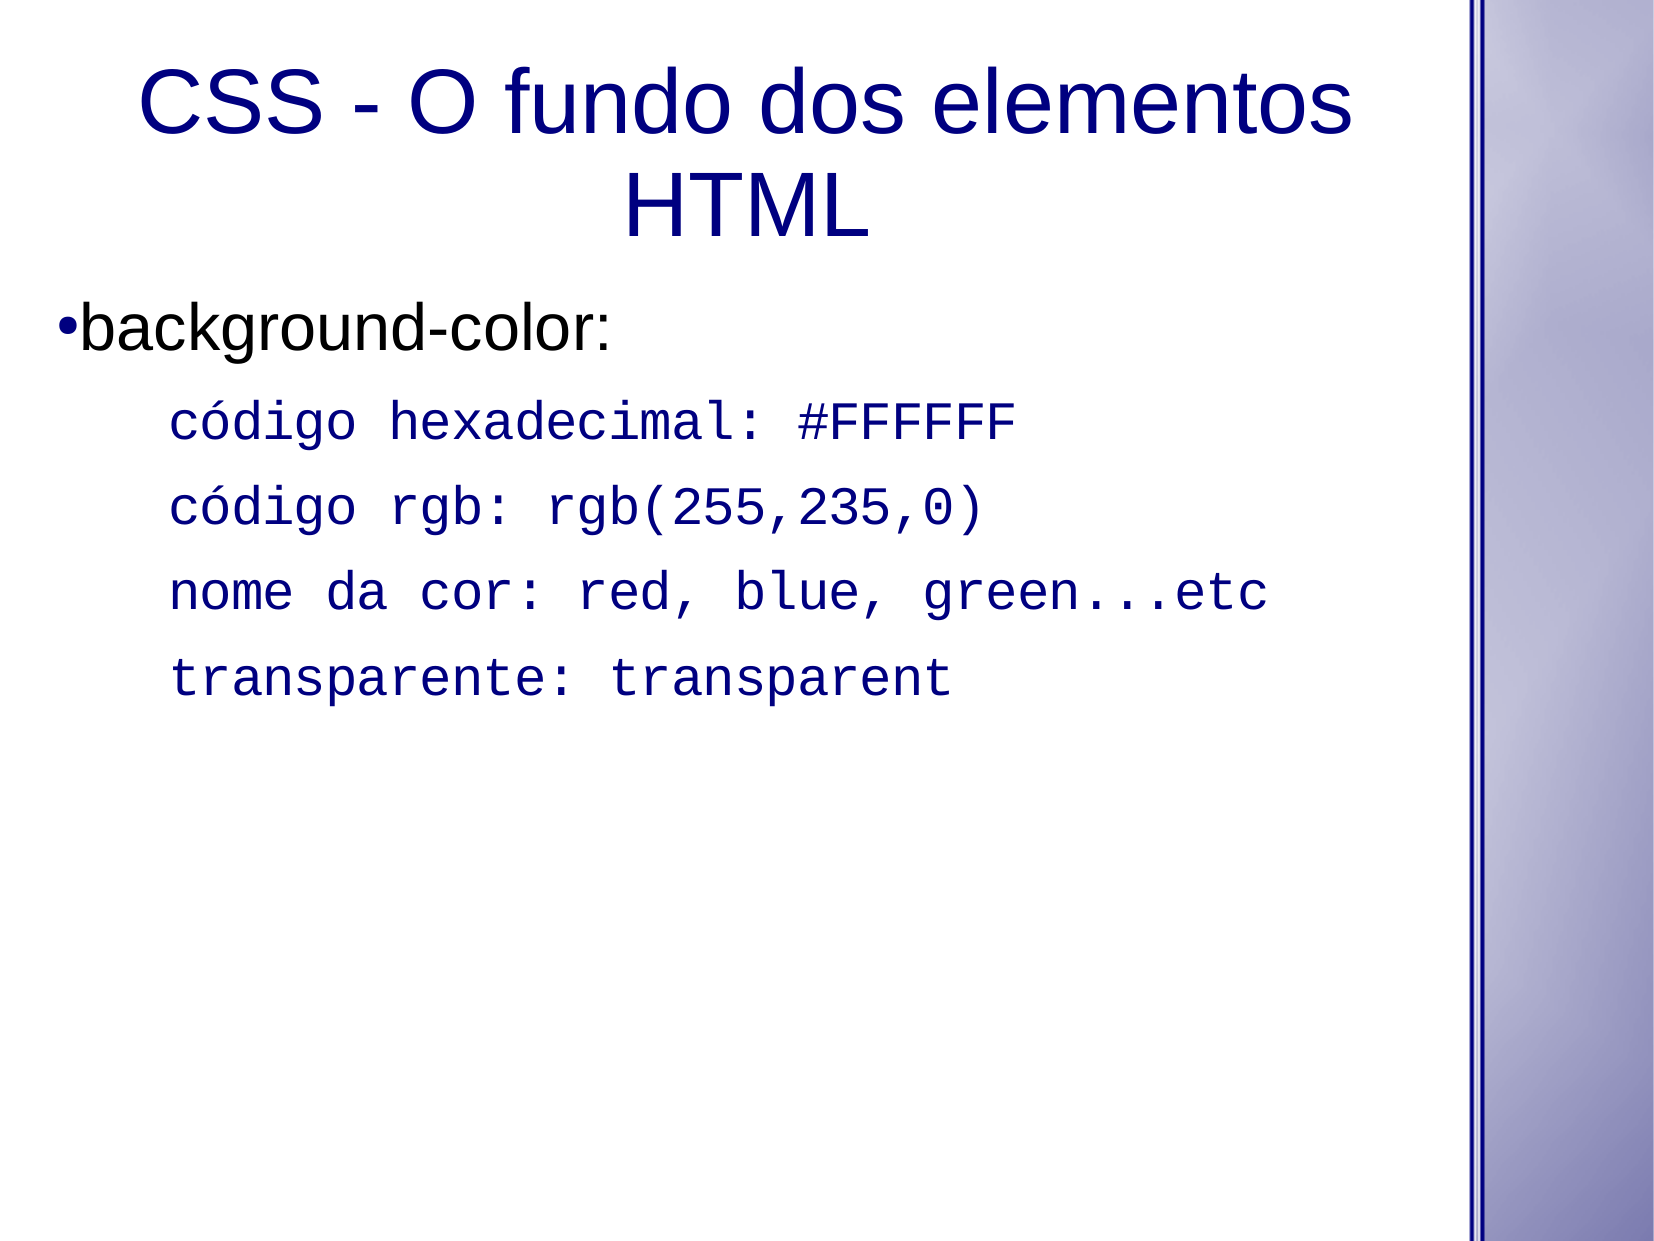

# CSS - O fundo dos elementos HTML
background-color:
código hexadecimal: #FFFFFF
código rgb: rgb(255,235,0)
nome da cor: red, blue, green...etc
transparente: transparent